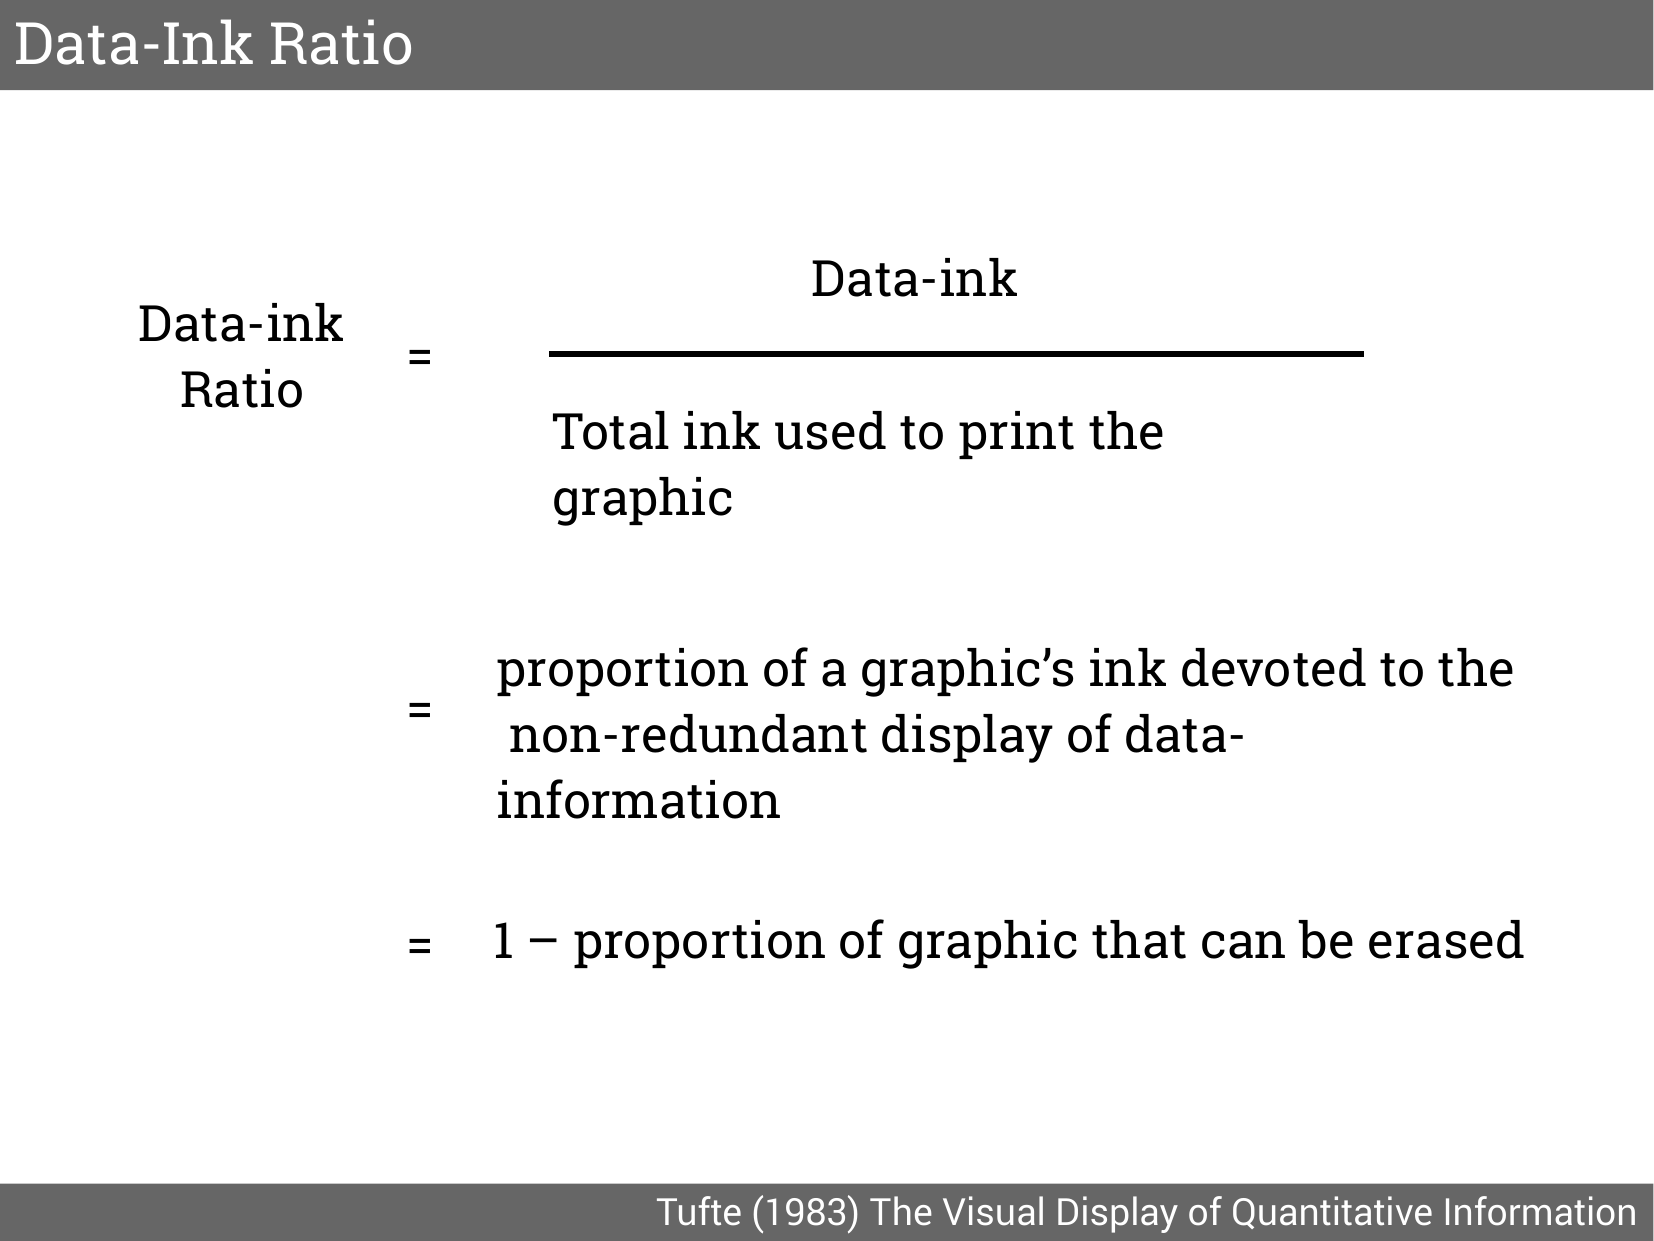

Data-Ink Ratio
Data-ink
Data-ink Ratio
=
Total ink used to print the graphic
proportion of a graphic’s ink devoted to the
 non-redundant display of data-information
=
1 – proportion of graphic that can be erased
=
Tufte (1983) The Visual Display of Quantitative Information